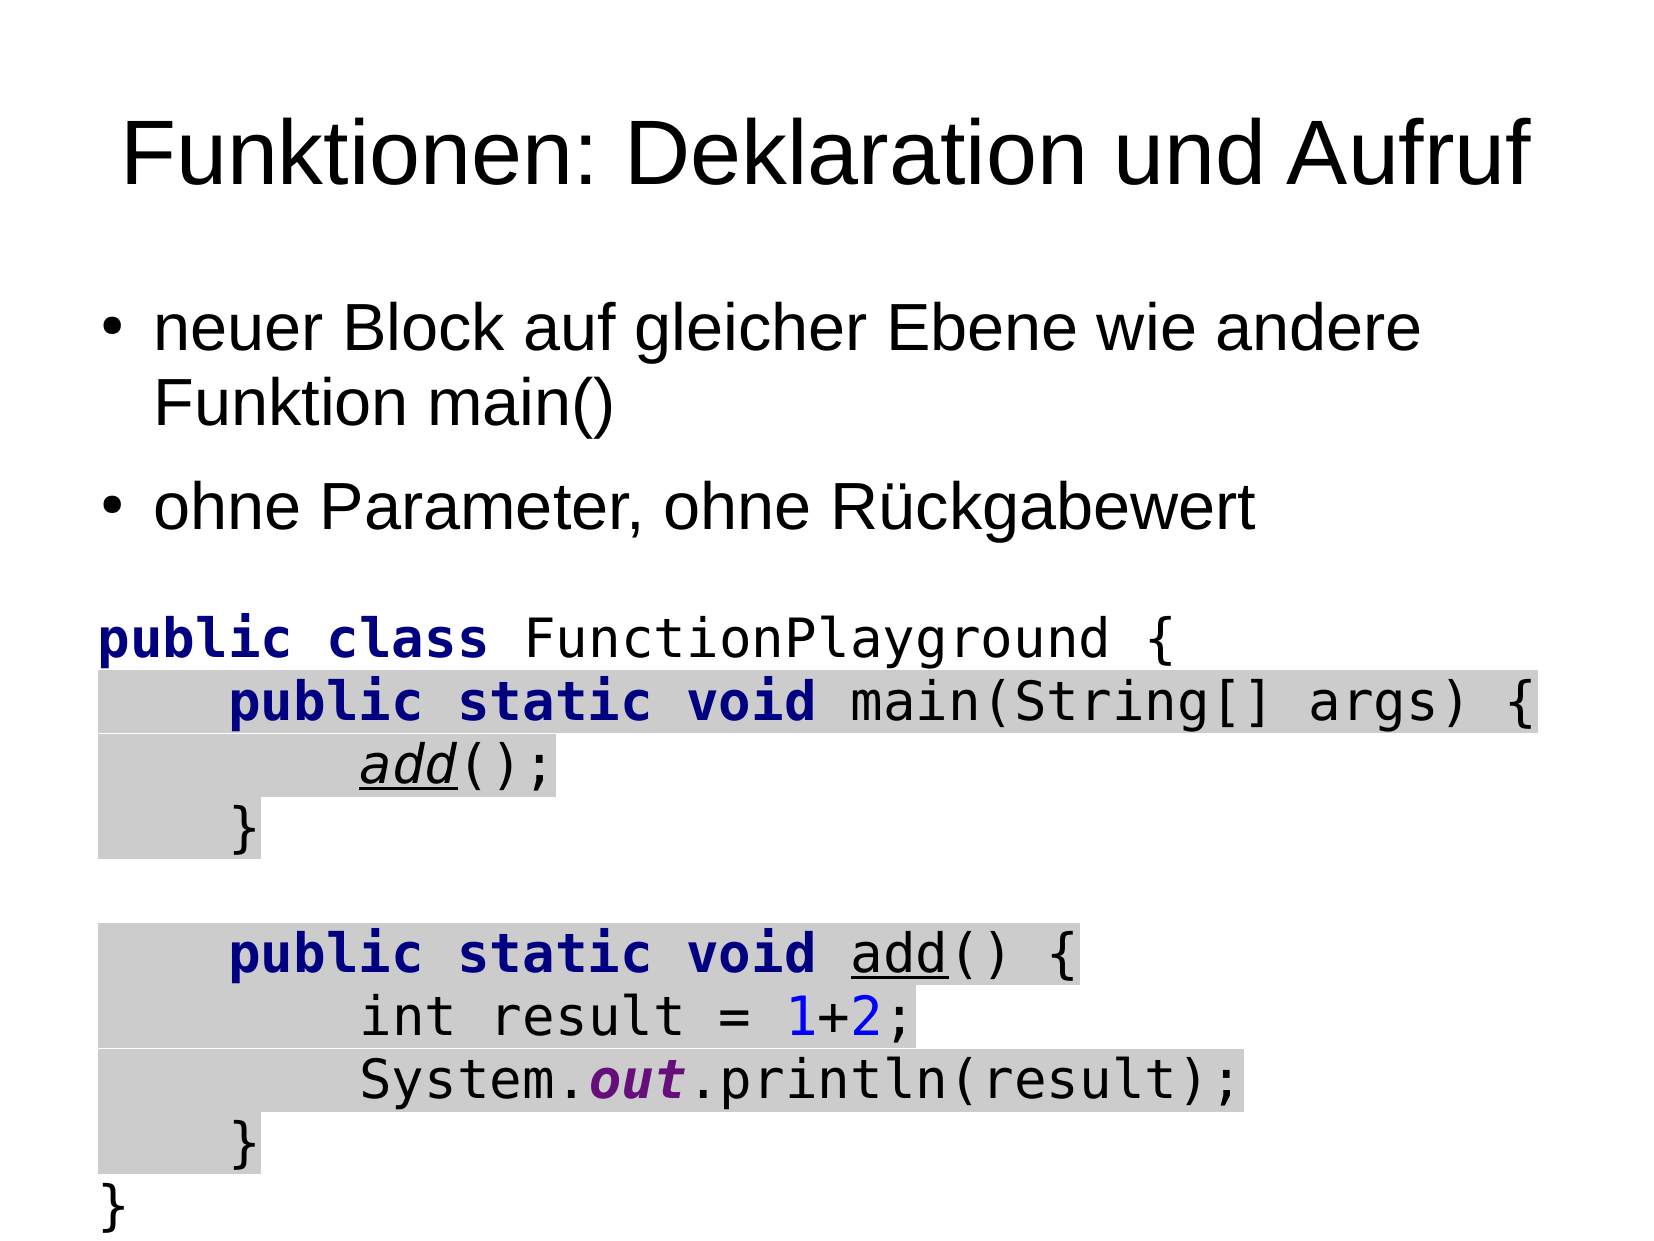

# Funktionen: Deklaration und Aufruf
neuer Block auf gleicher Ebene wie andere Funktion main()
ohne Parameter, ohne Rückgabewert
public class FunctionPlayground {
 public static void main(String[] args) {
 add();
 }
 public static void add() {
 int result = 1+2;
 System.out.println(result);
 }
}